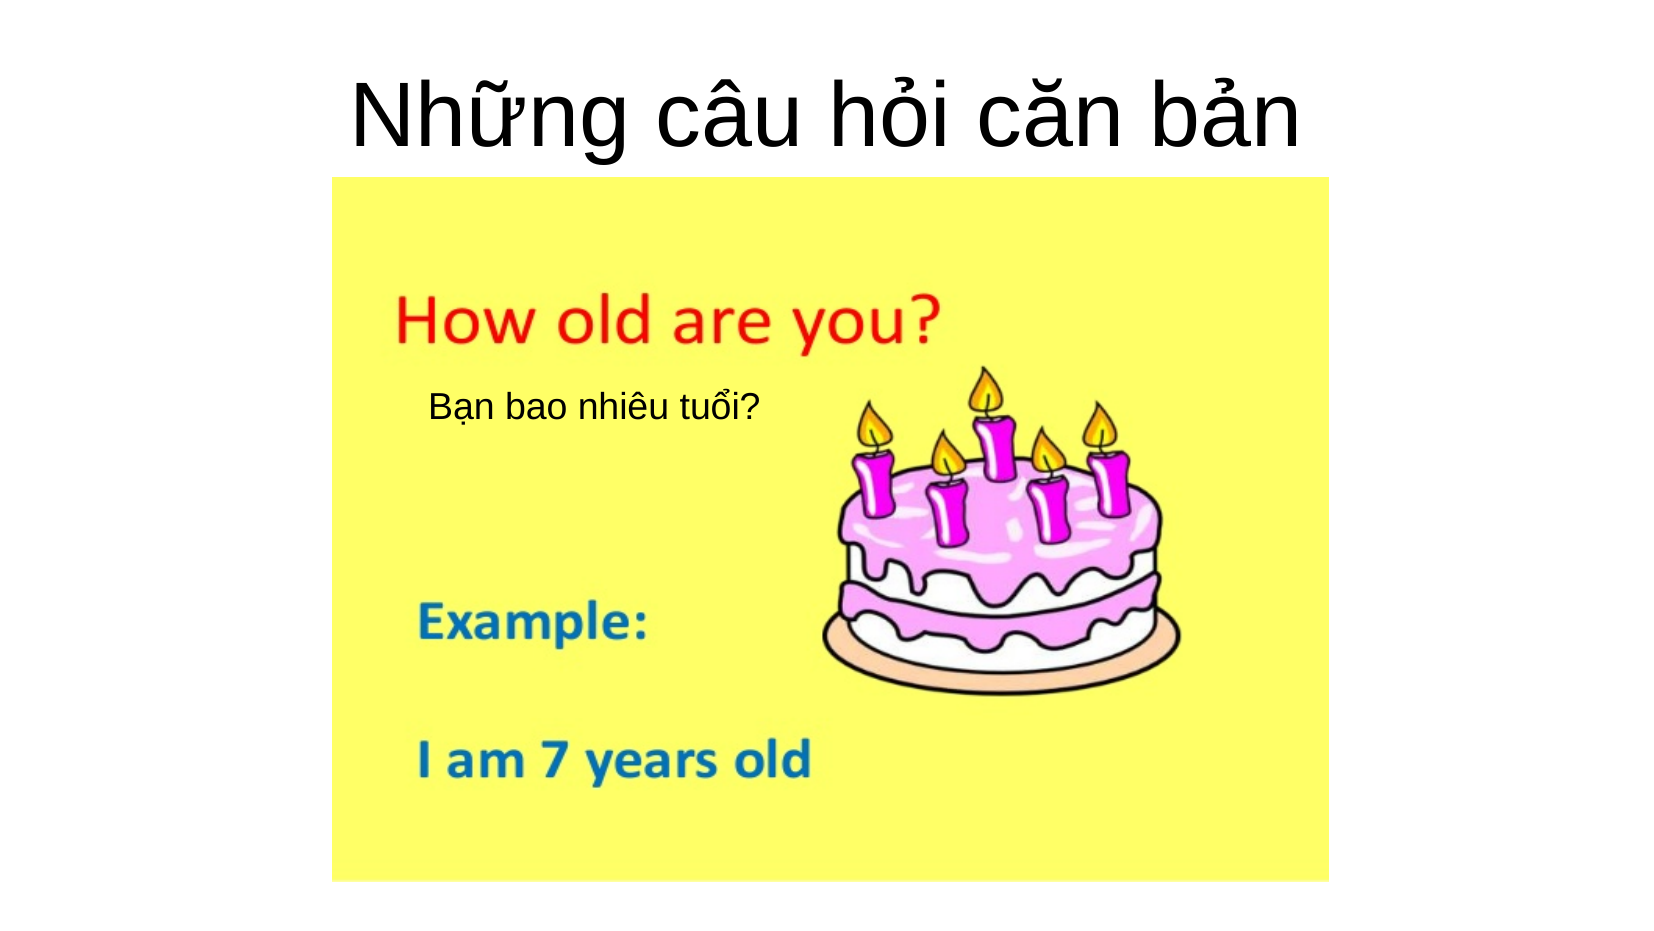

# Những câu hỏi căn bản
Bạn bao nhiêu tuổi?